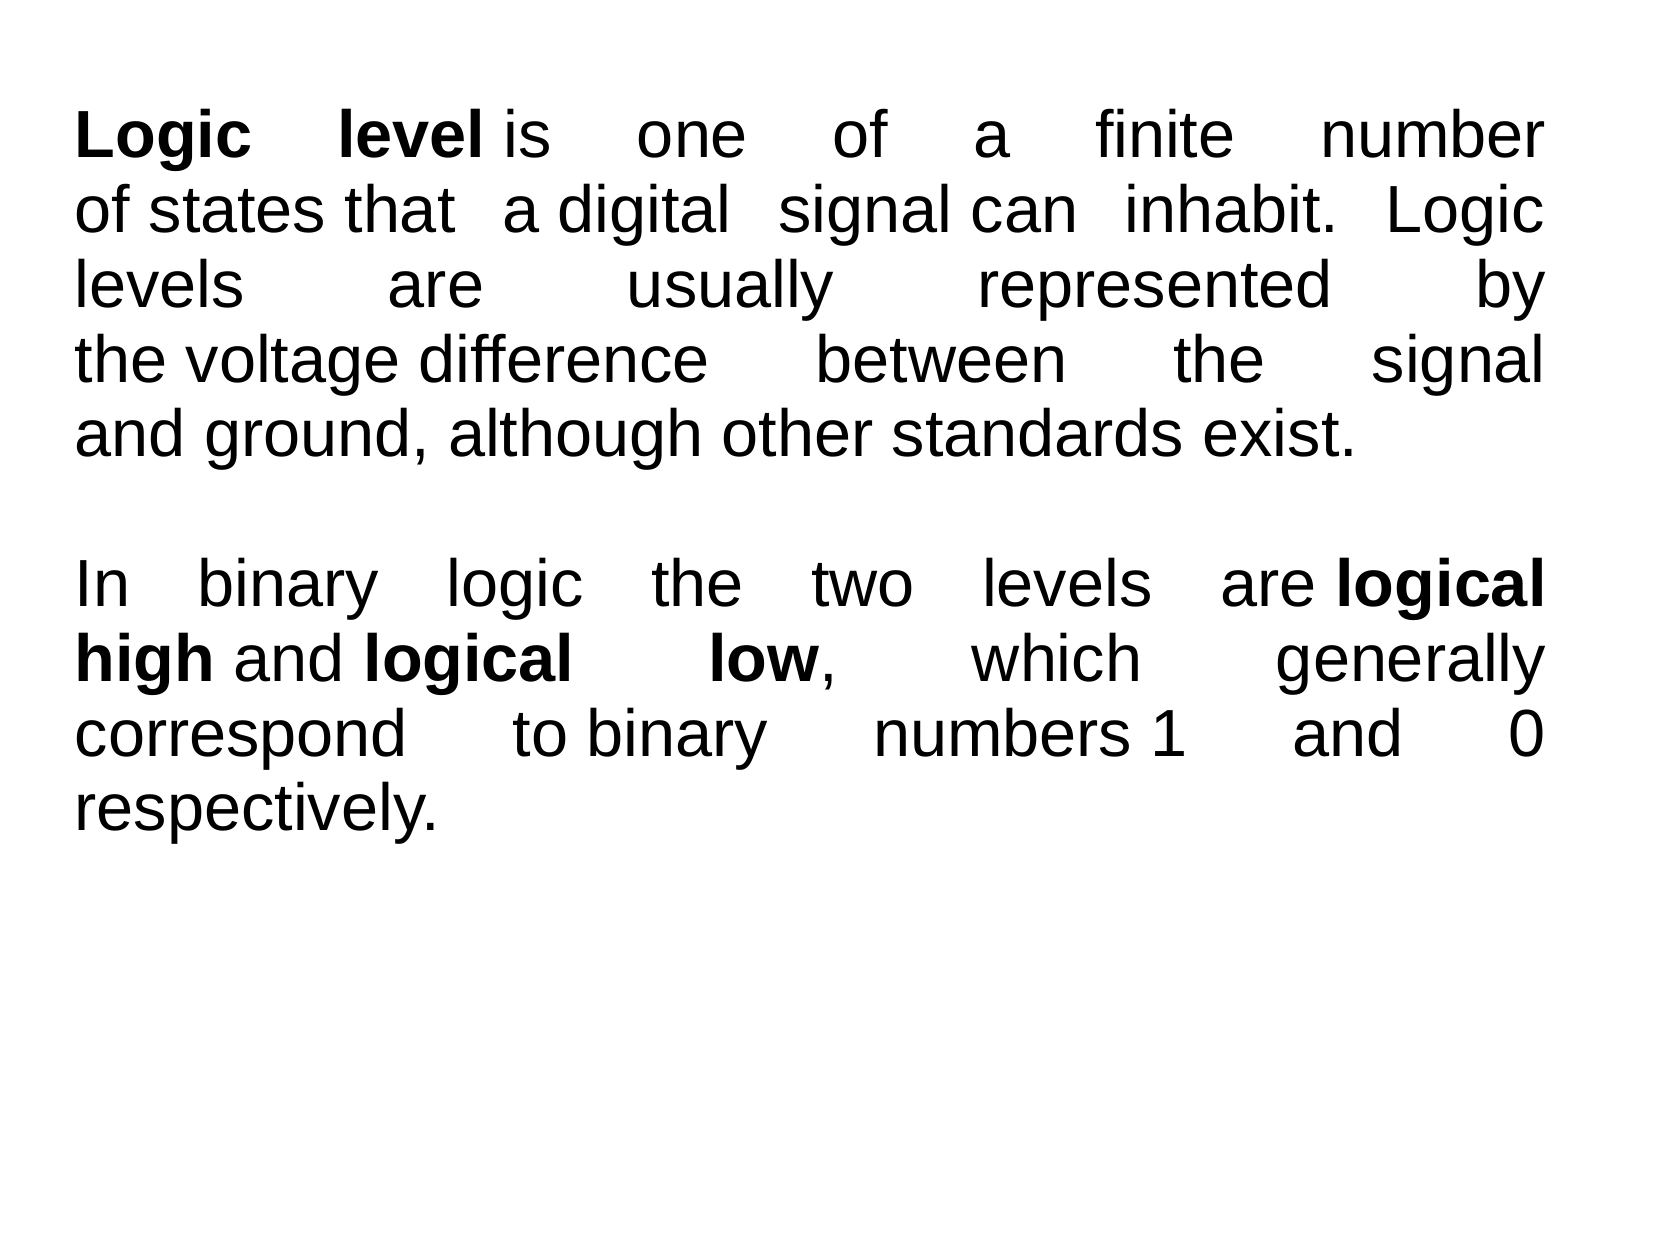

Logic level is one of a finite number of states that a digital signal can inhabit. Logic levels are usually represented by the voltage difference between the signal and ground, although other standards exist.
In binary logic the two levels are logical high and logical low, which generally correspond to binary numbers 1 and 0 respectively.